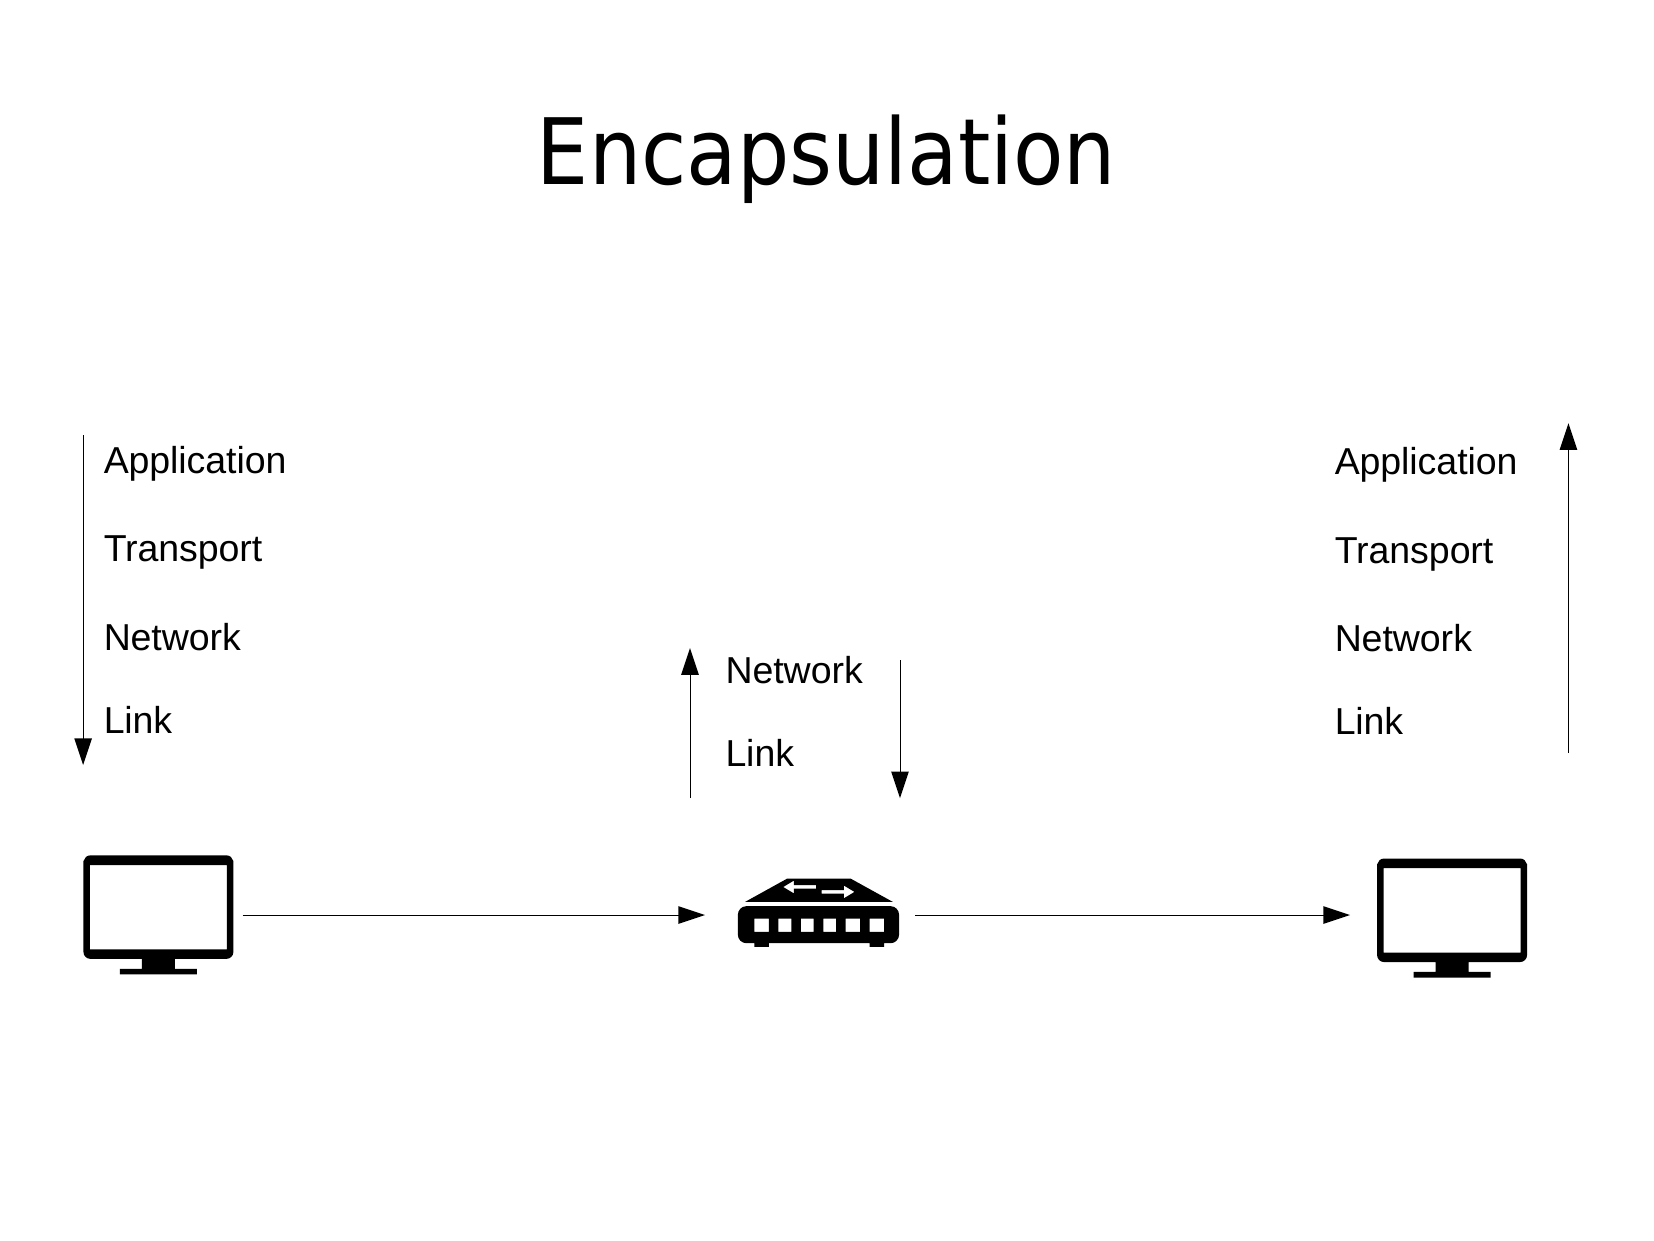

# Encapsulation
Application
Application
Transport
Transport
Network
Network
Network
Link
Link
Link